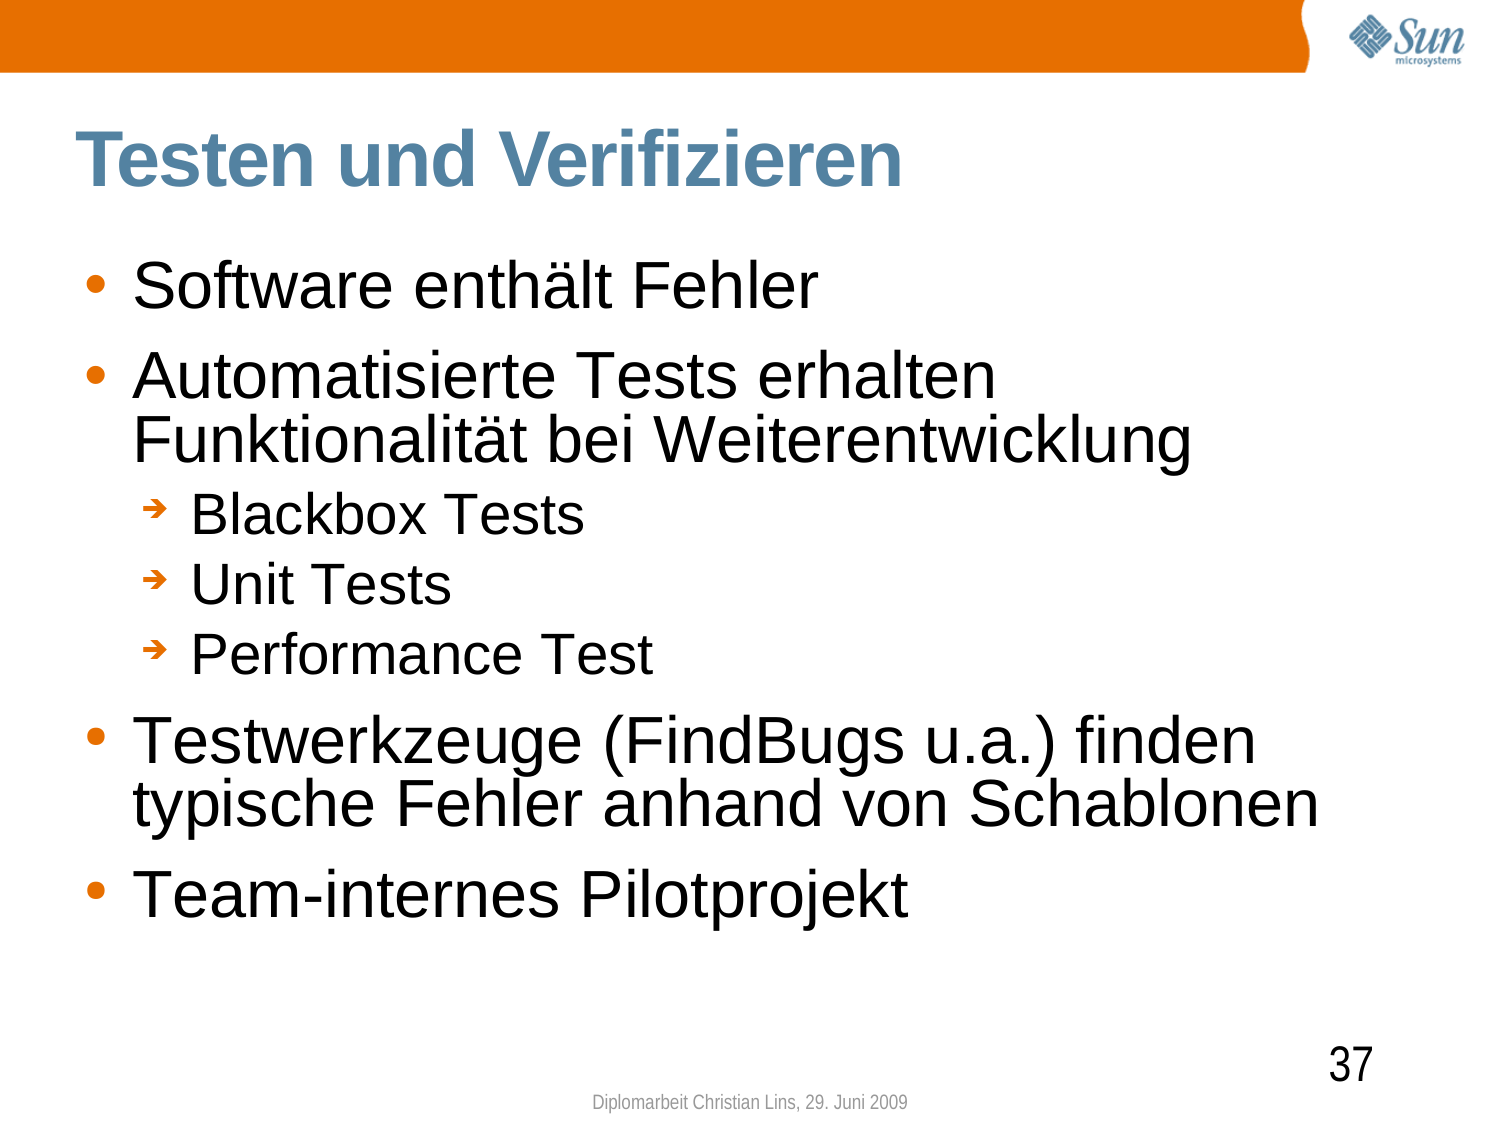

# Testen und Verifizieren
Software enthält Fehler
Automatisierte Tests erhalten Funktionalität bei Weiterentwicklung
Blackbox Tests
Unit Tests
Performance Test
Testwerkzeuge (FindBugs u.a.) finden typische Fehler anhand von Schablonen
Team-internes Pilotprojekt